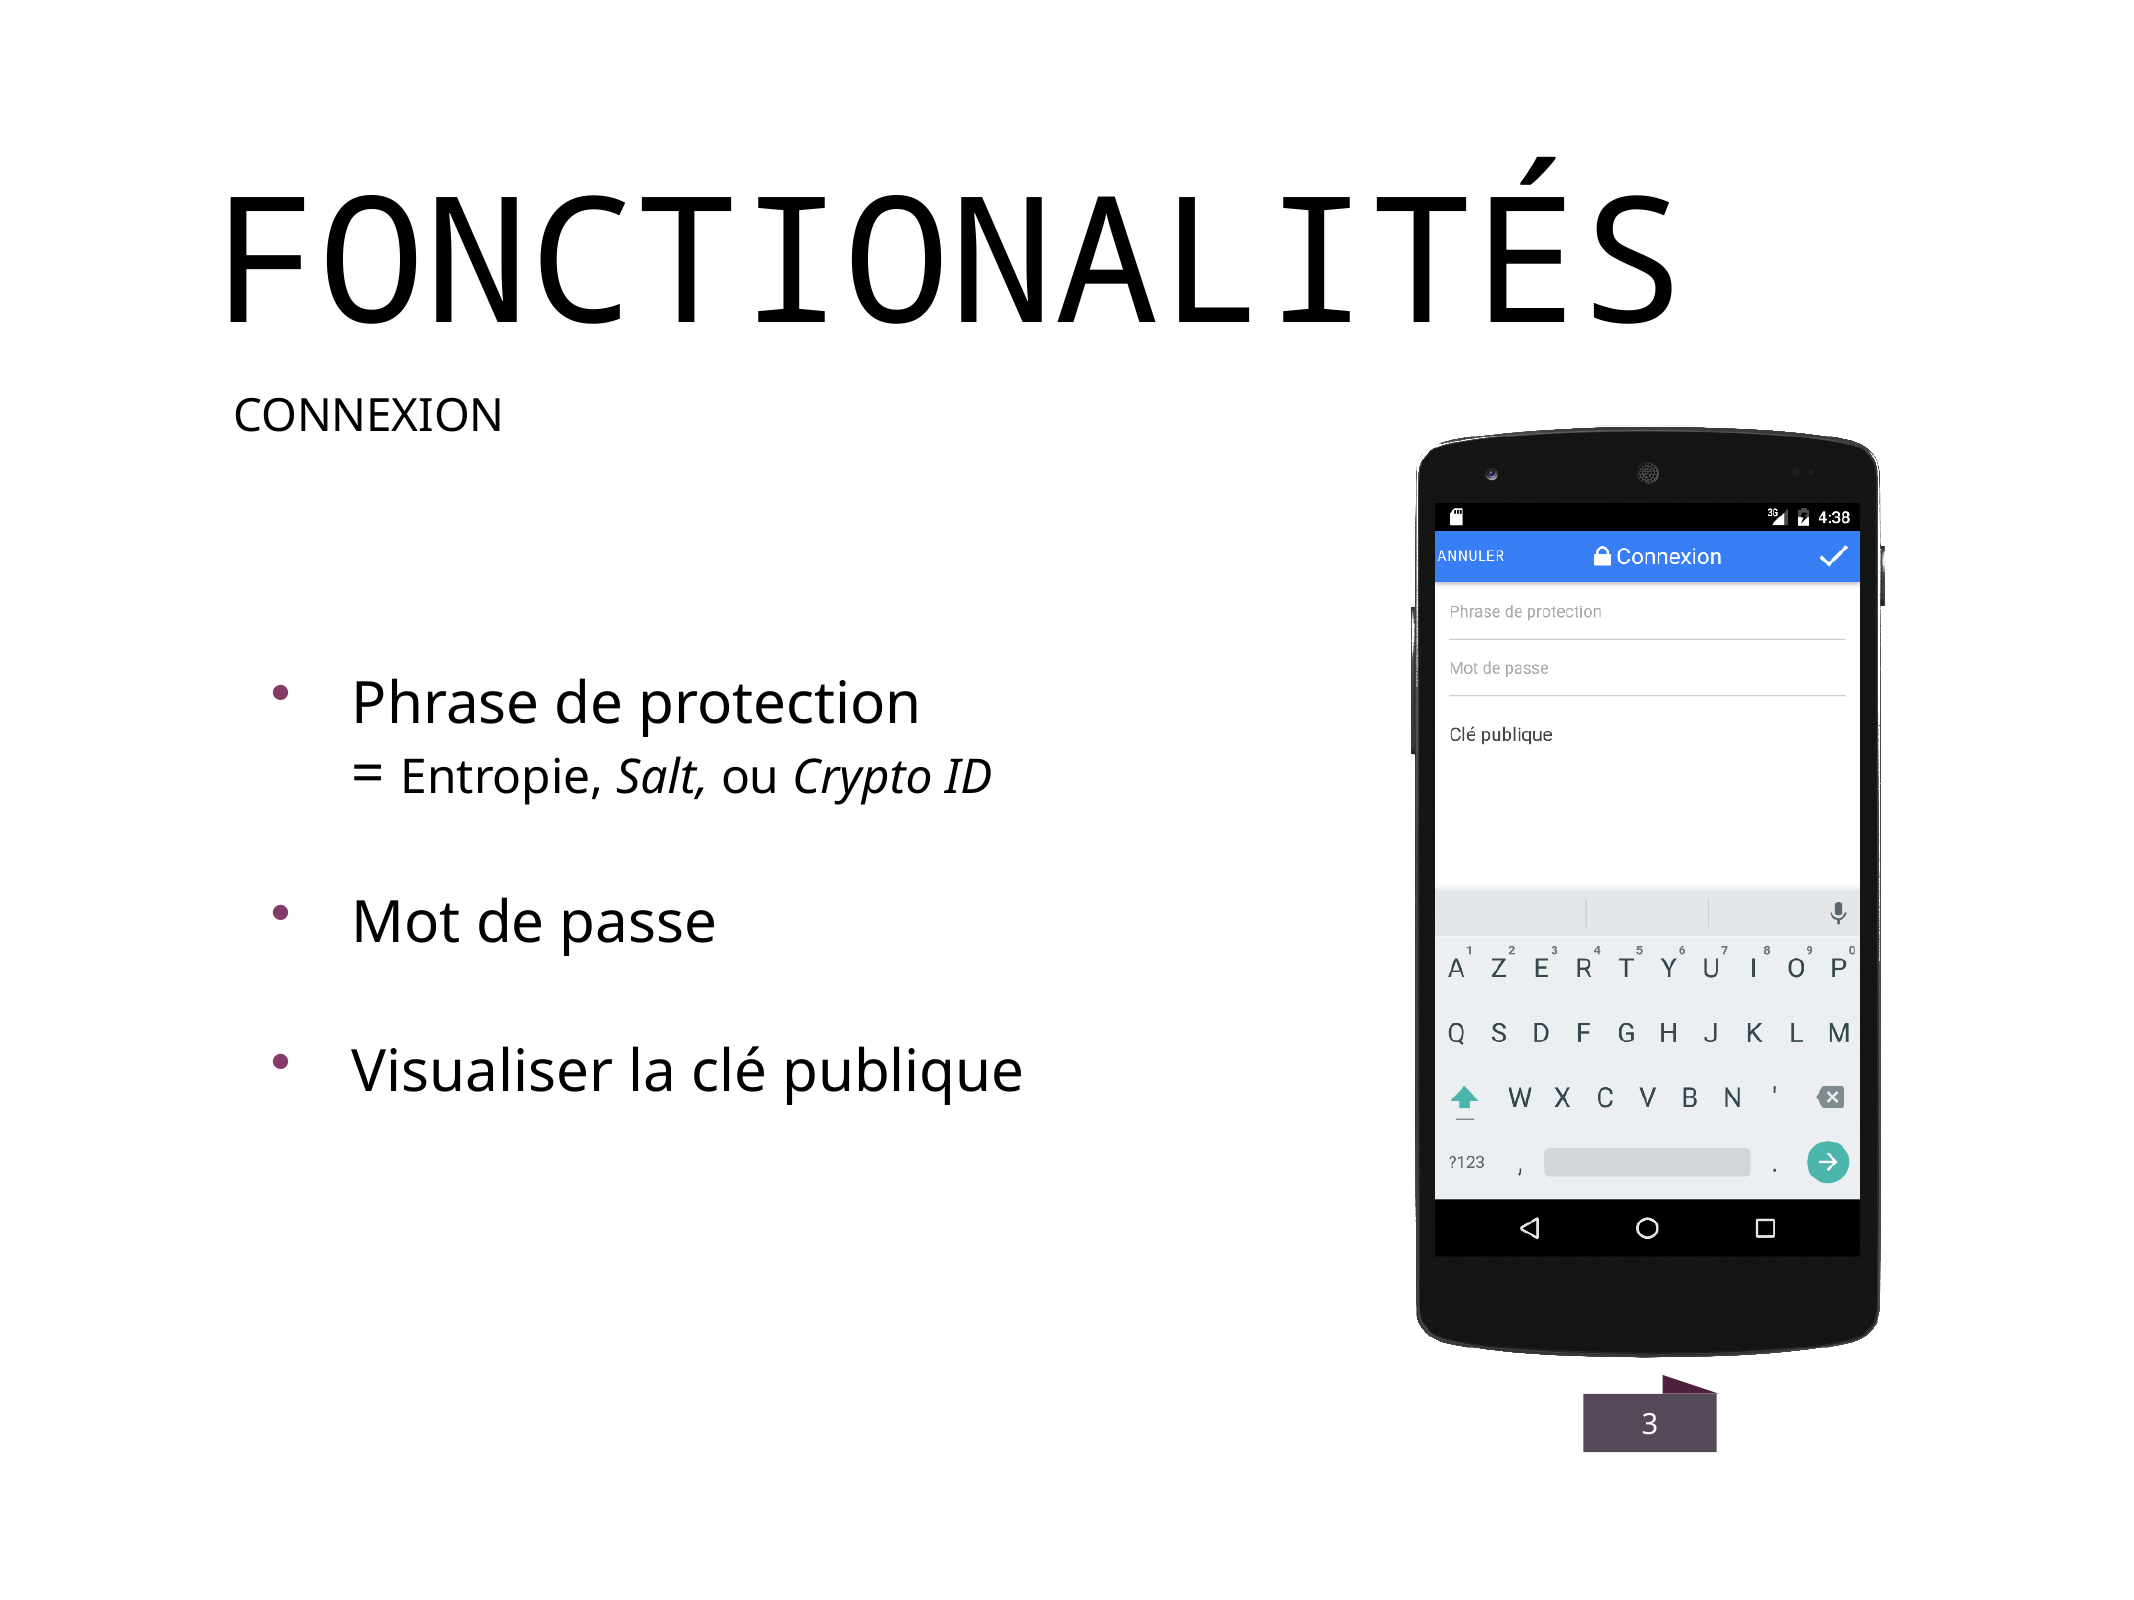

Fonctionalités
CONNEXION
Phrase de protection
= Entropie, Salt, ou Crypto ID
Mot de passe
Visualiser la clé publique
# 3